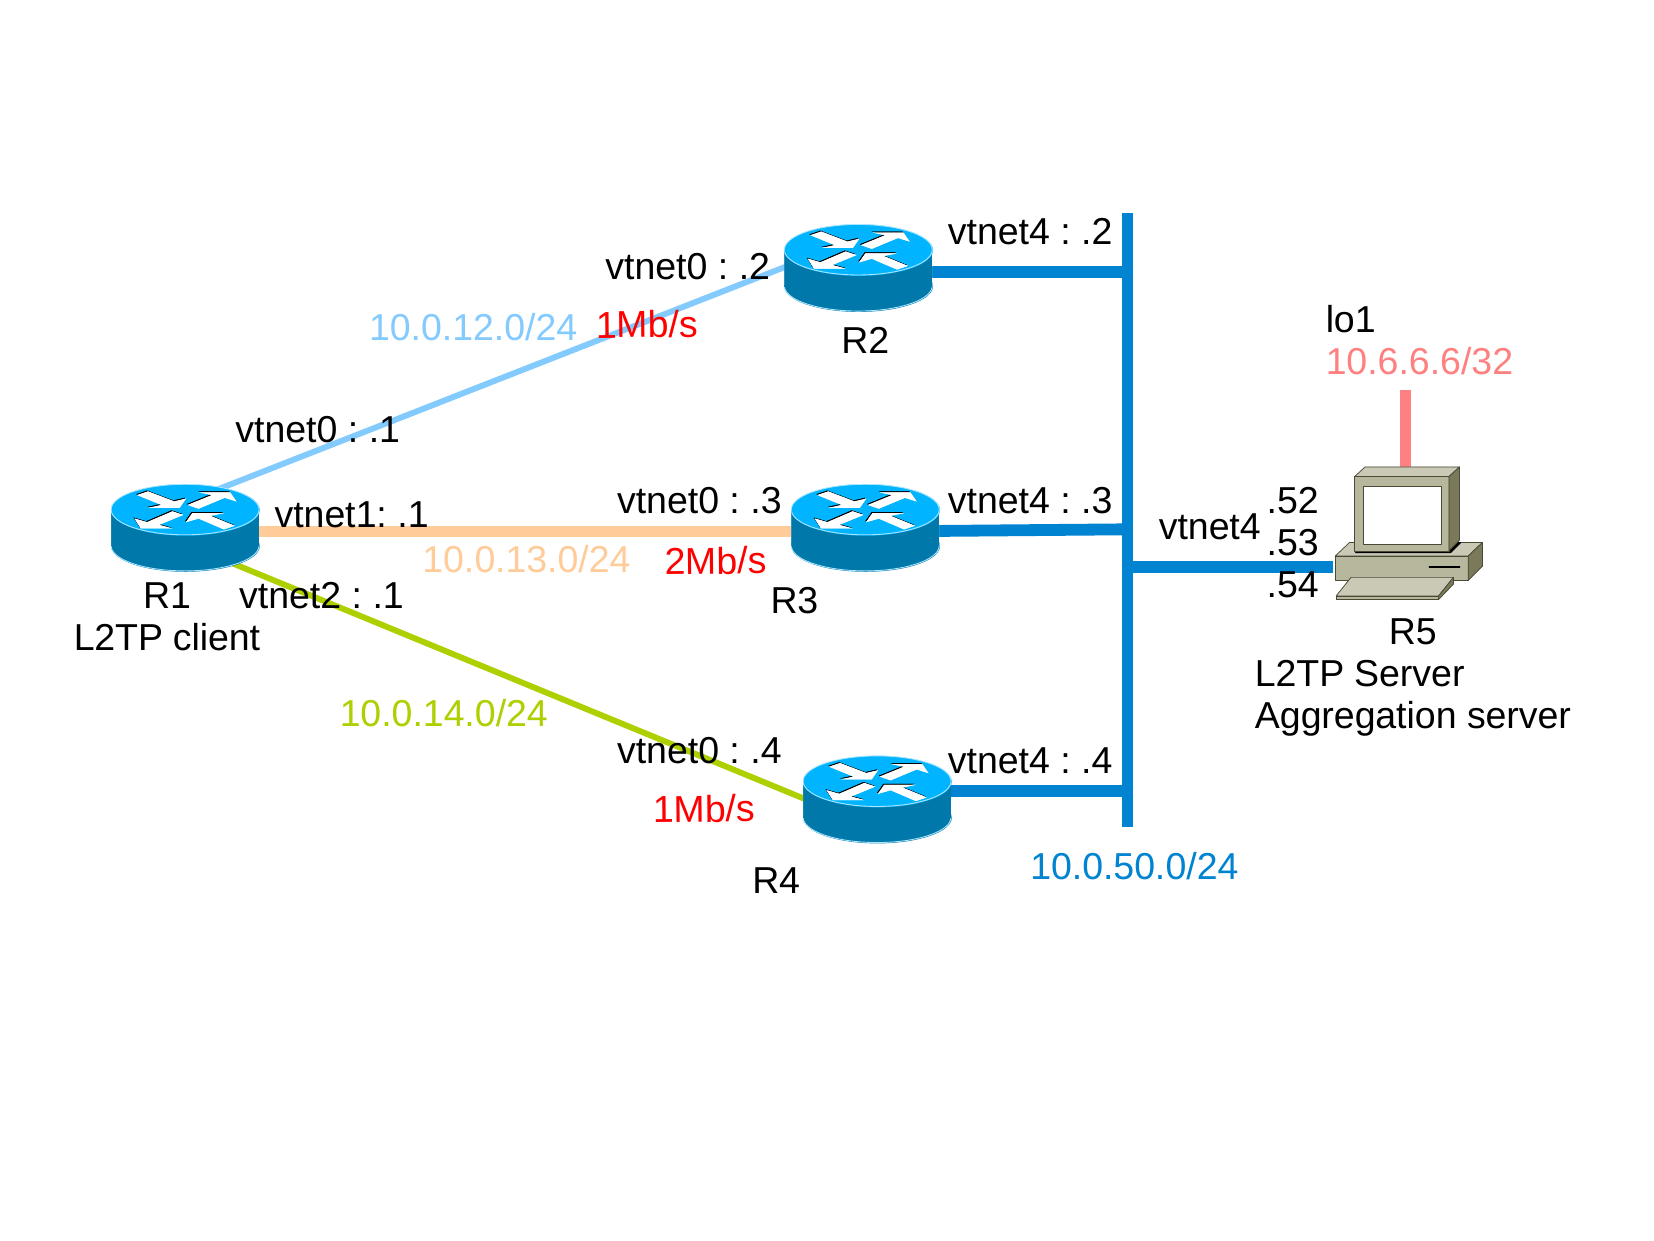

vtnet4 : .2
vtnet0 : .2
lo1
10.6.6.6/32
1Mb/s
10.0.12.0/24
R2
vtnet0 : .1
vtnet0 : .3
vtnet4 : .3
.52
.53
.54
vtnet1: .1
vtnet4
10.0.13.0/24
2Mb/s
R1
L2TP client
vtnet2 : .1
R3
R5
L2TP Server
Aggregation server
10.0.14.0/24
vtnet0 : .4
vtnet4 : .4
1Mb/s
10.0.50.0/24
R4